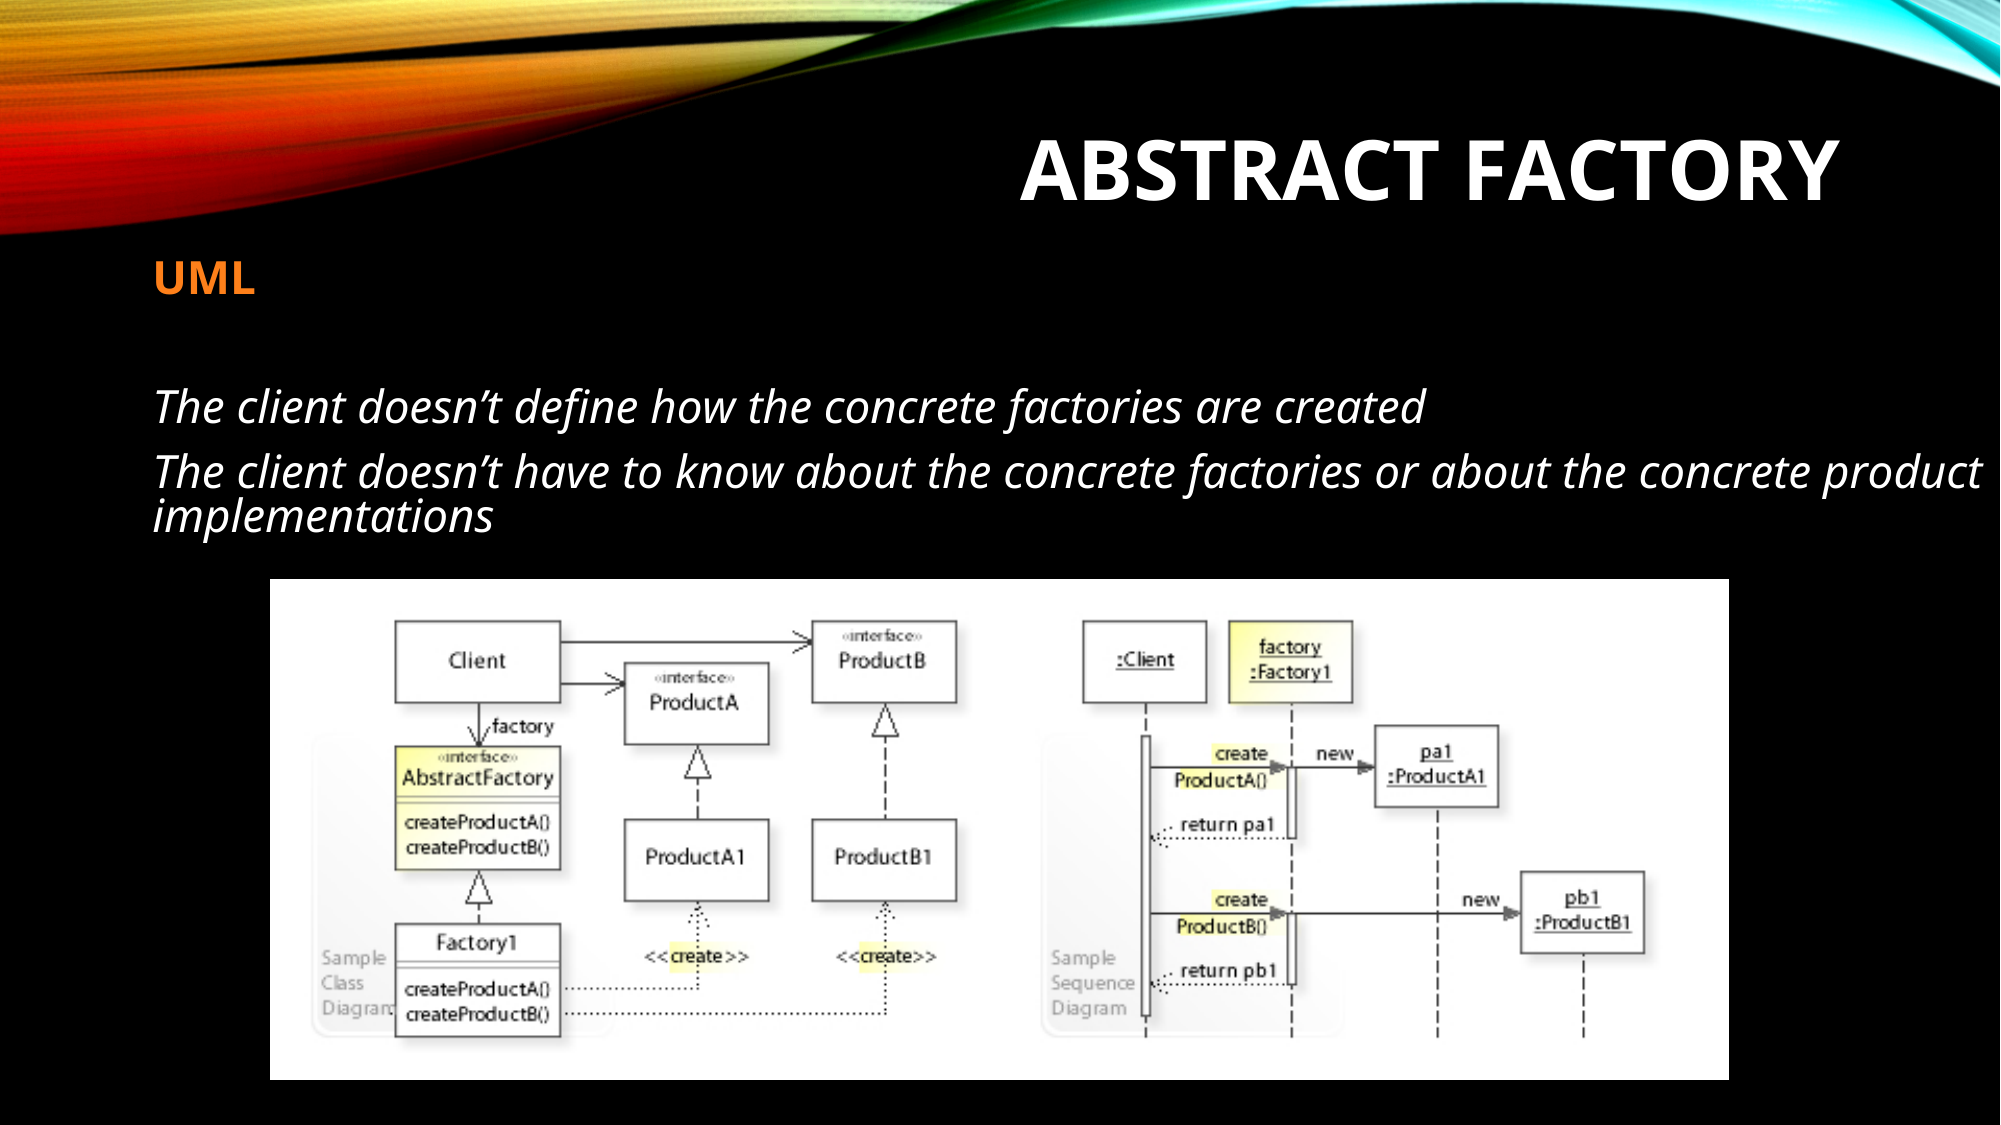

# ABSTRACT FACTORY
UML
The client doesn’t define how the concrete factories are created
The client doesn’t have to know about the concrete factories or about the concrete product implementations